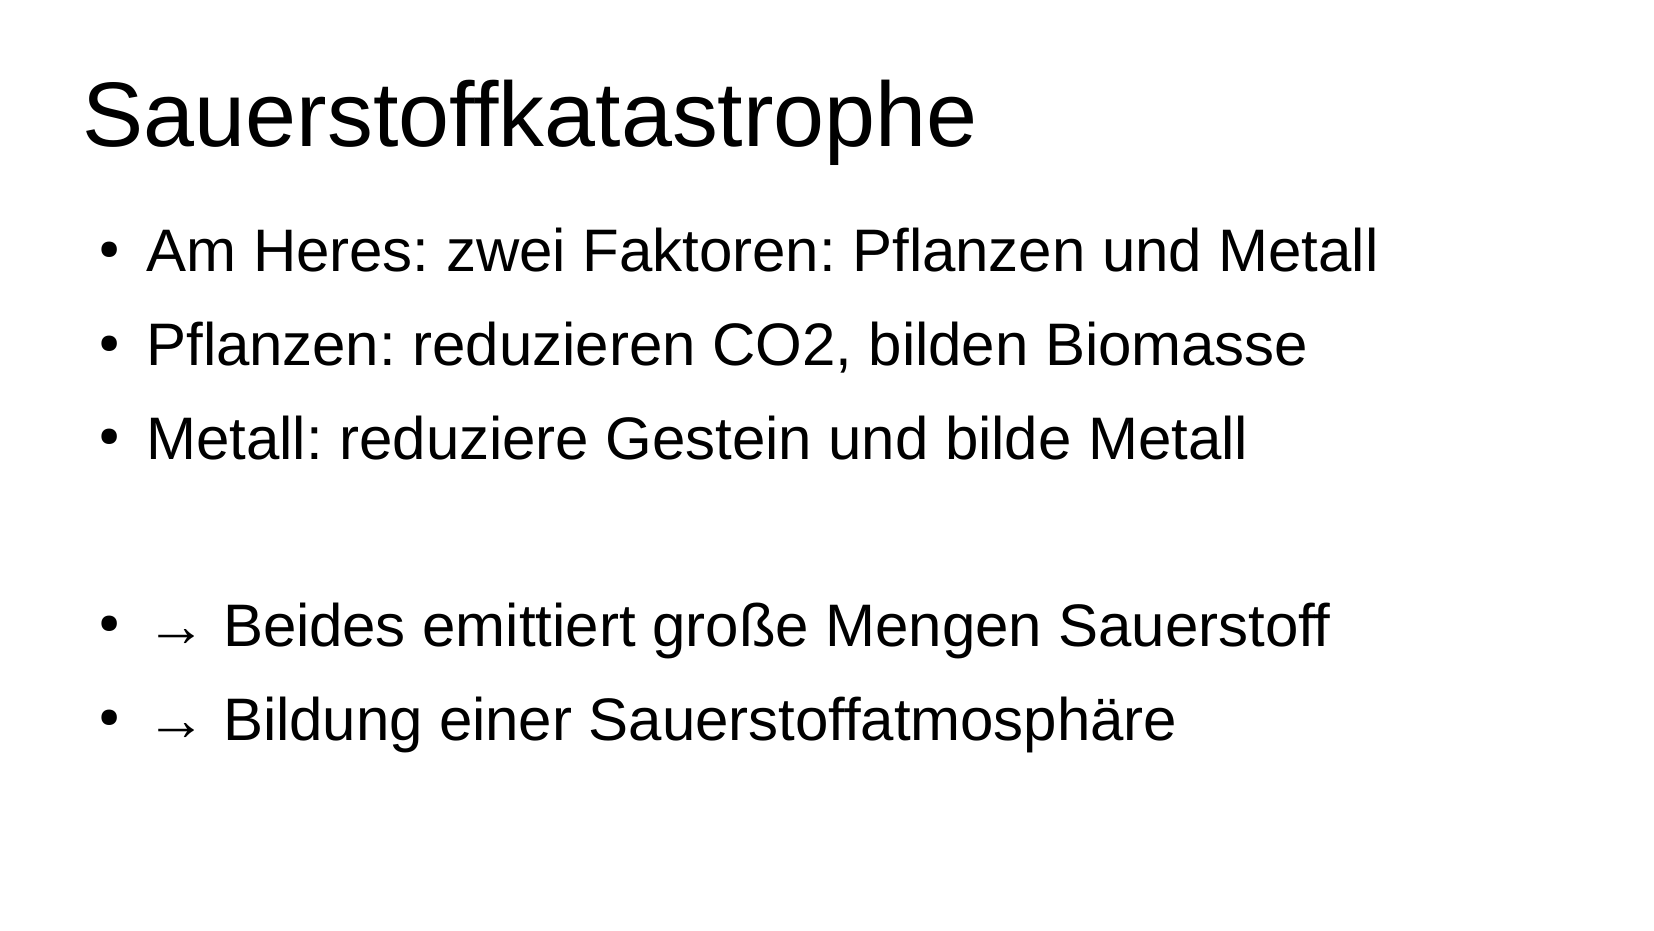

# Sauerstoffkatastrophe
Am Heres: zwei Faktoren: Pflanzen und Metall
Pflanzen: reduzieren CO2, bilden Biomasse
Metall: reduziere Gestein und bilde Metall
→ Beides emittiert große Mengen Sauerstoff
→ Bildung einer Sauerstoffatmosphäre